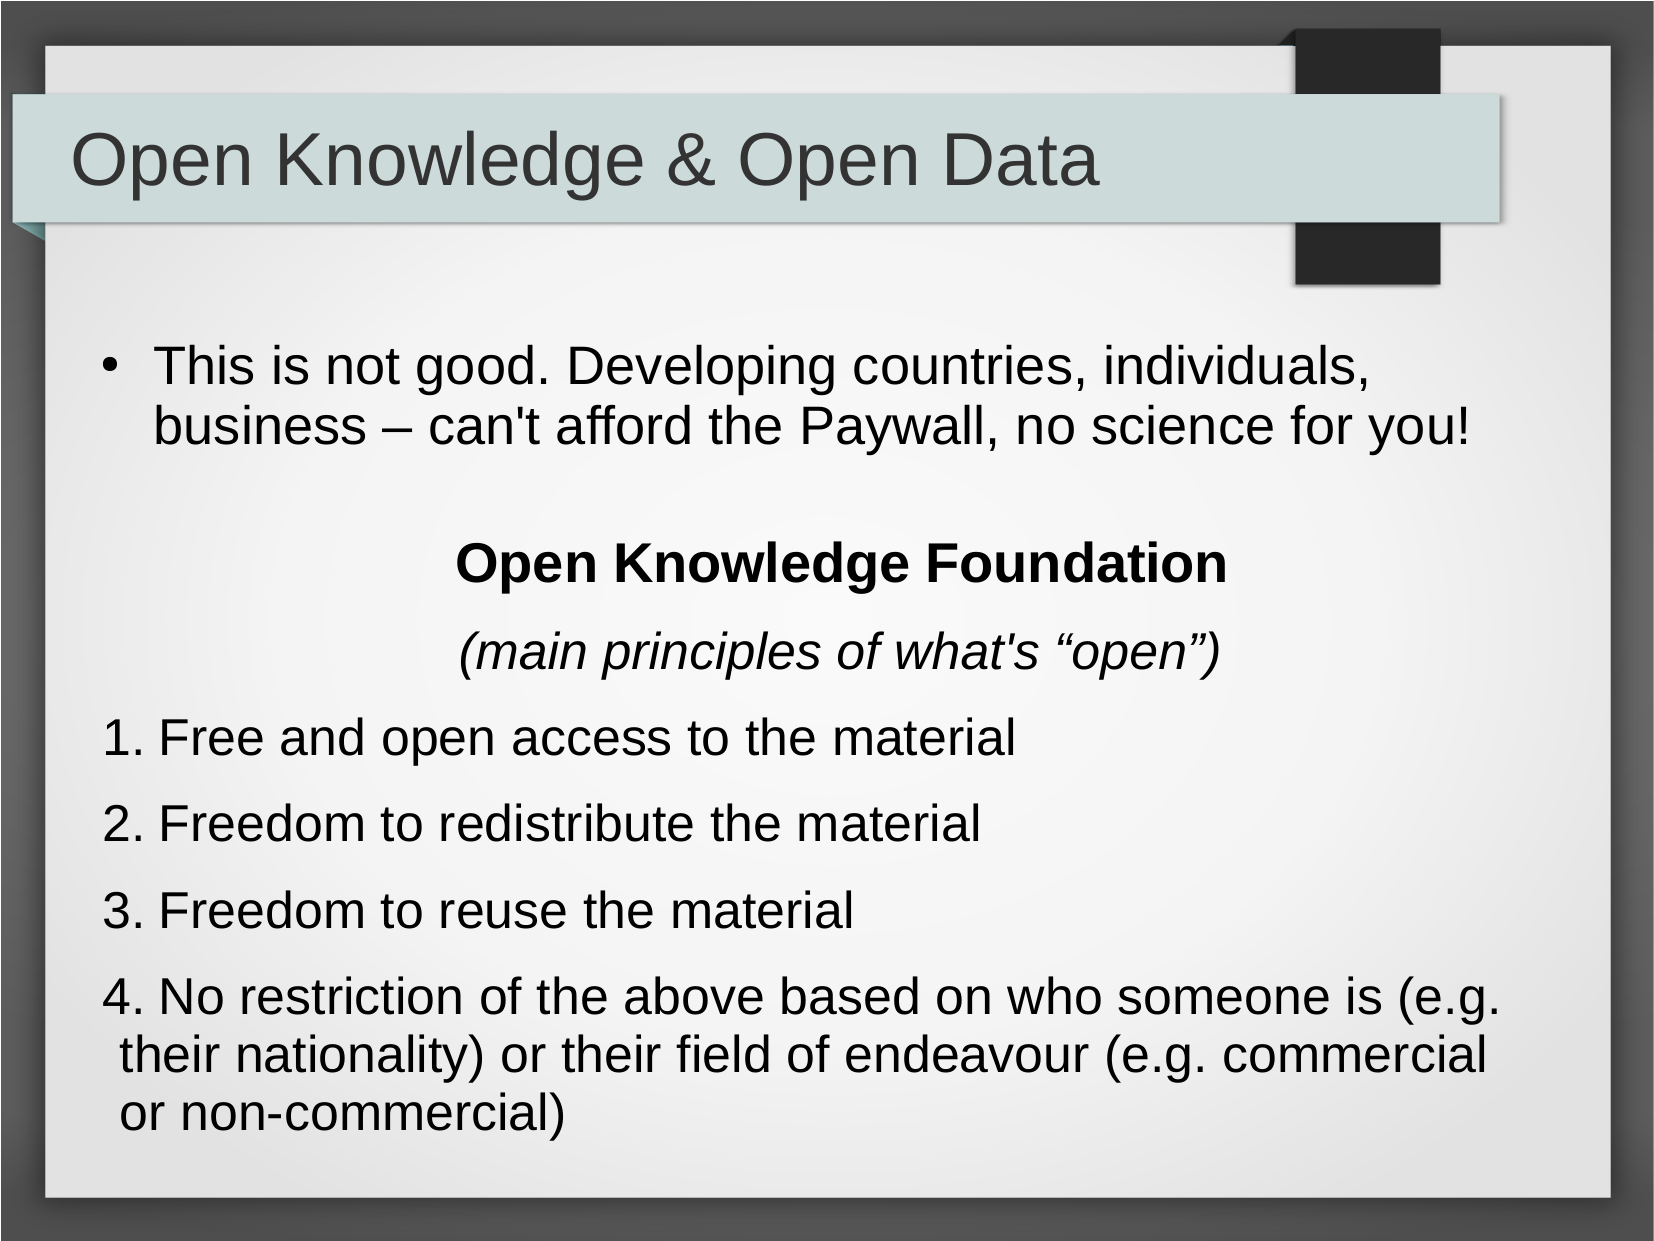

# Open Knowledge & Open Data
This is not good. Developing countries, individuals, business – can't afford the Paywall, no science for you!
Open Knowledge Foundation
(main principles of what's “open”)
 Free and open access to the material
 Freedom to redistribute the material
 Freedom to reuse the material
 No restriction of the above based on who someone is (e.g. their nationality) or their field of endeavour (e.g. commercial or non-commercial)